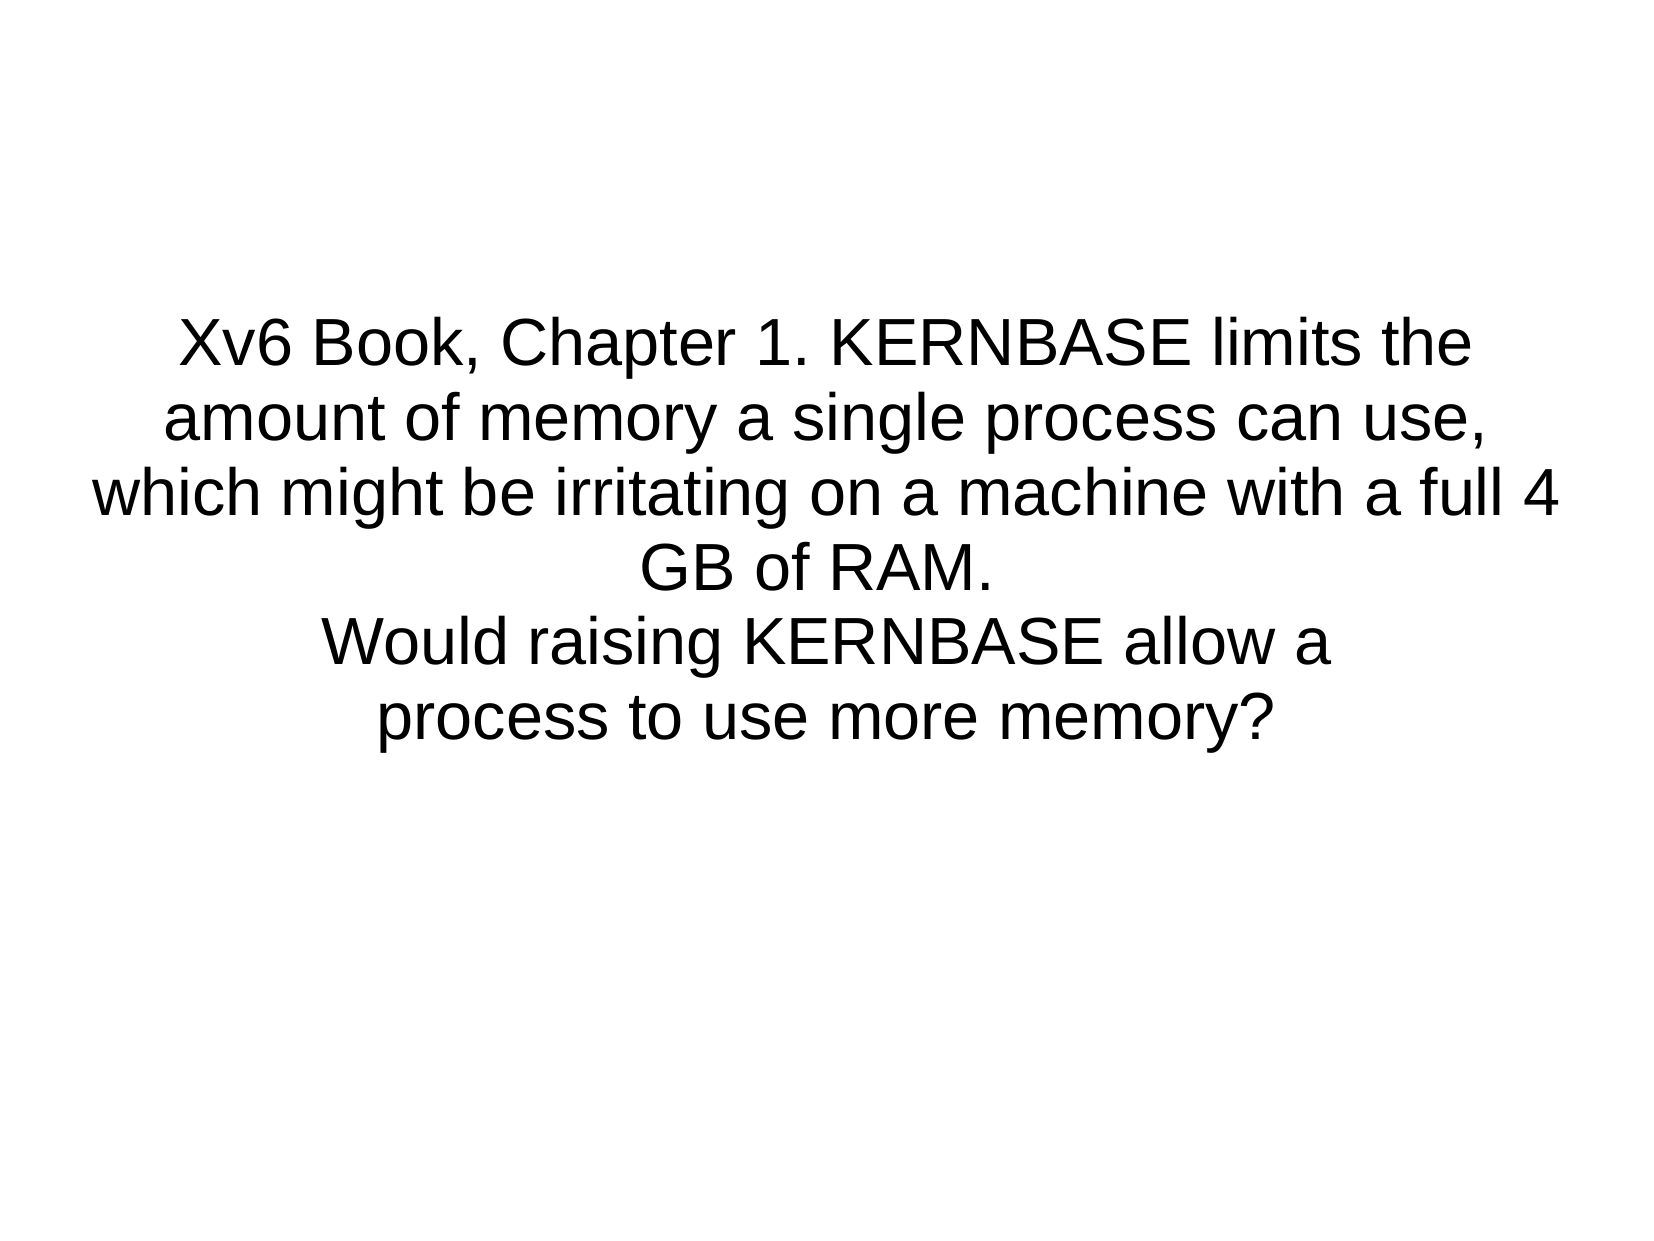

# Xv6 Book, Chapter 1. KERNBASE limits the amount of memory a single process can use, which might be irritating on a machine with a full 4 GB of RAM.
Would raising KERNBASE allow a
process to use more memory?